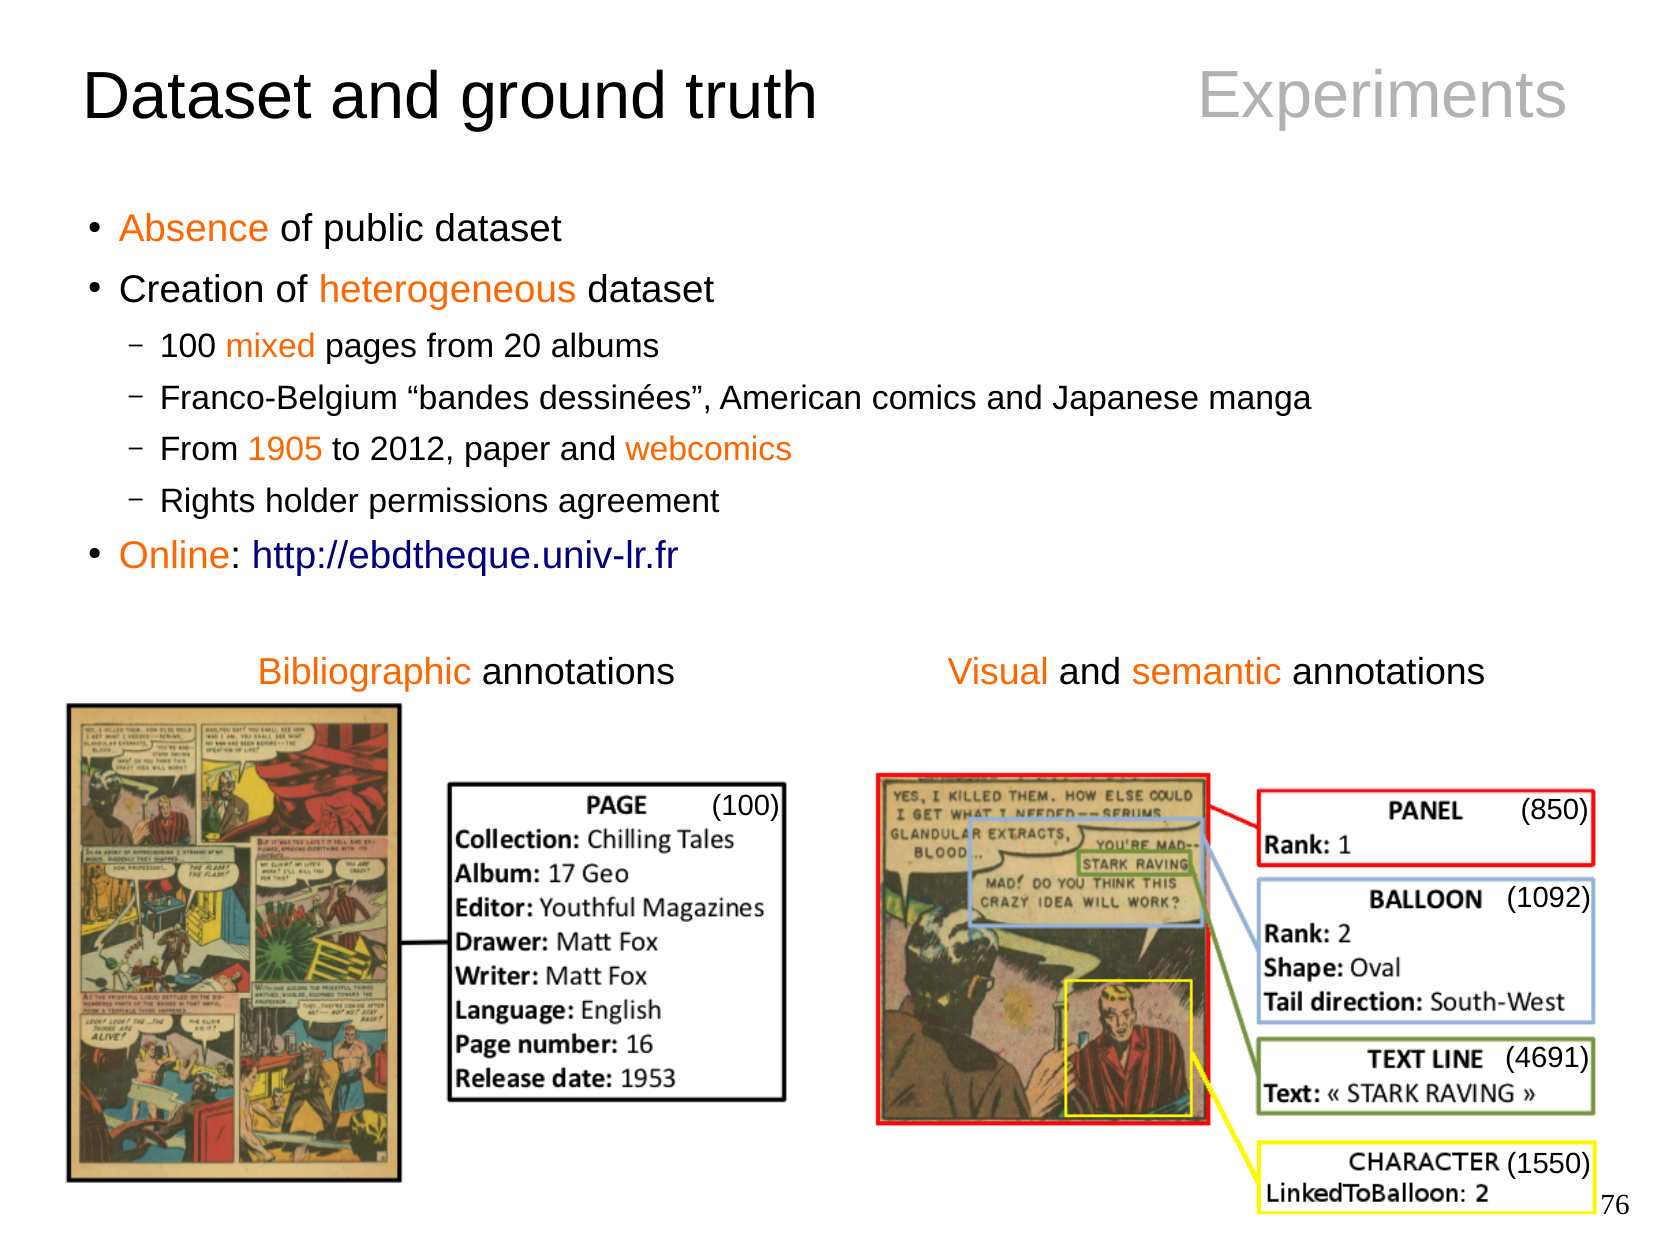

# Dataset and ground truth
Composition
100 mixed pages
From 1905 to 2012
Franco-Belgium, American, Japanese
Visual annotations
850 panels
1092 balloons
1550 comic characters
4691 text lines
Semantic annotations
Text type (e.g. speech, thought, narrative)
Character ↔ balloon relationships
Absence of public dataset
Creation of heterogeneous dataset
100 mixed pages from 20 albums
Franco-Belgium “bandes dessinées”, American comics and Japanese manga
From 1905 to 2012, paper and webcomics
Rights holder permissions agreement
Online: http://ebdtheque.univ-lr.fr
Bibliographic annotations
Visual and semantic annotations
(100)
(850)
(1092)
(4691)
(1550)
76